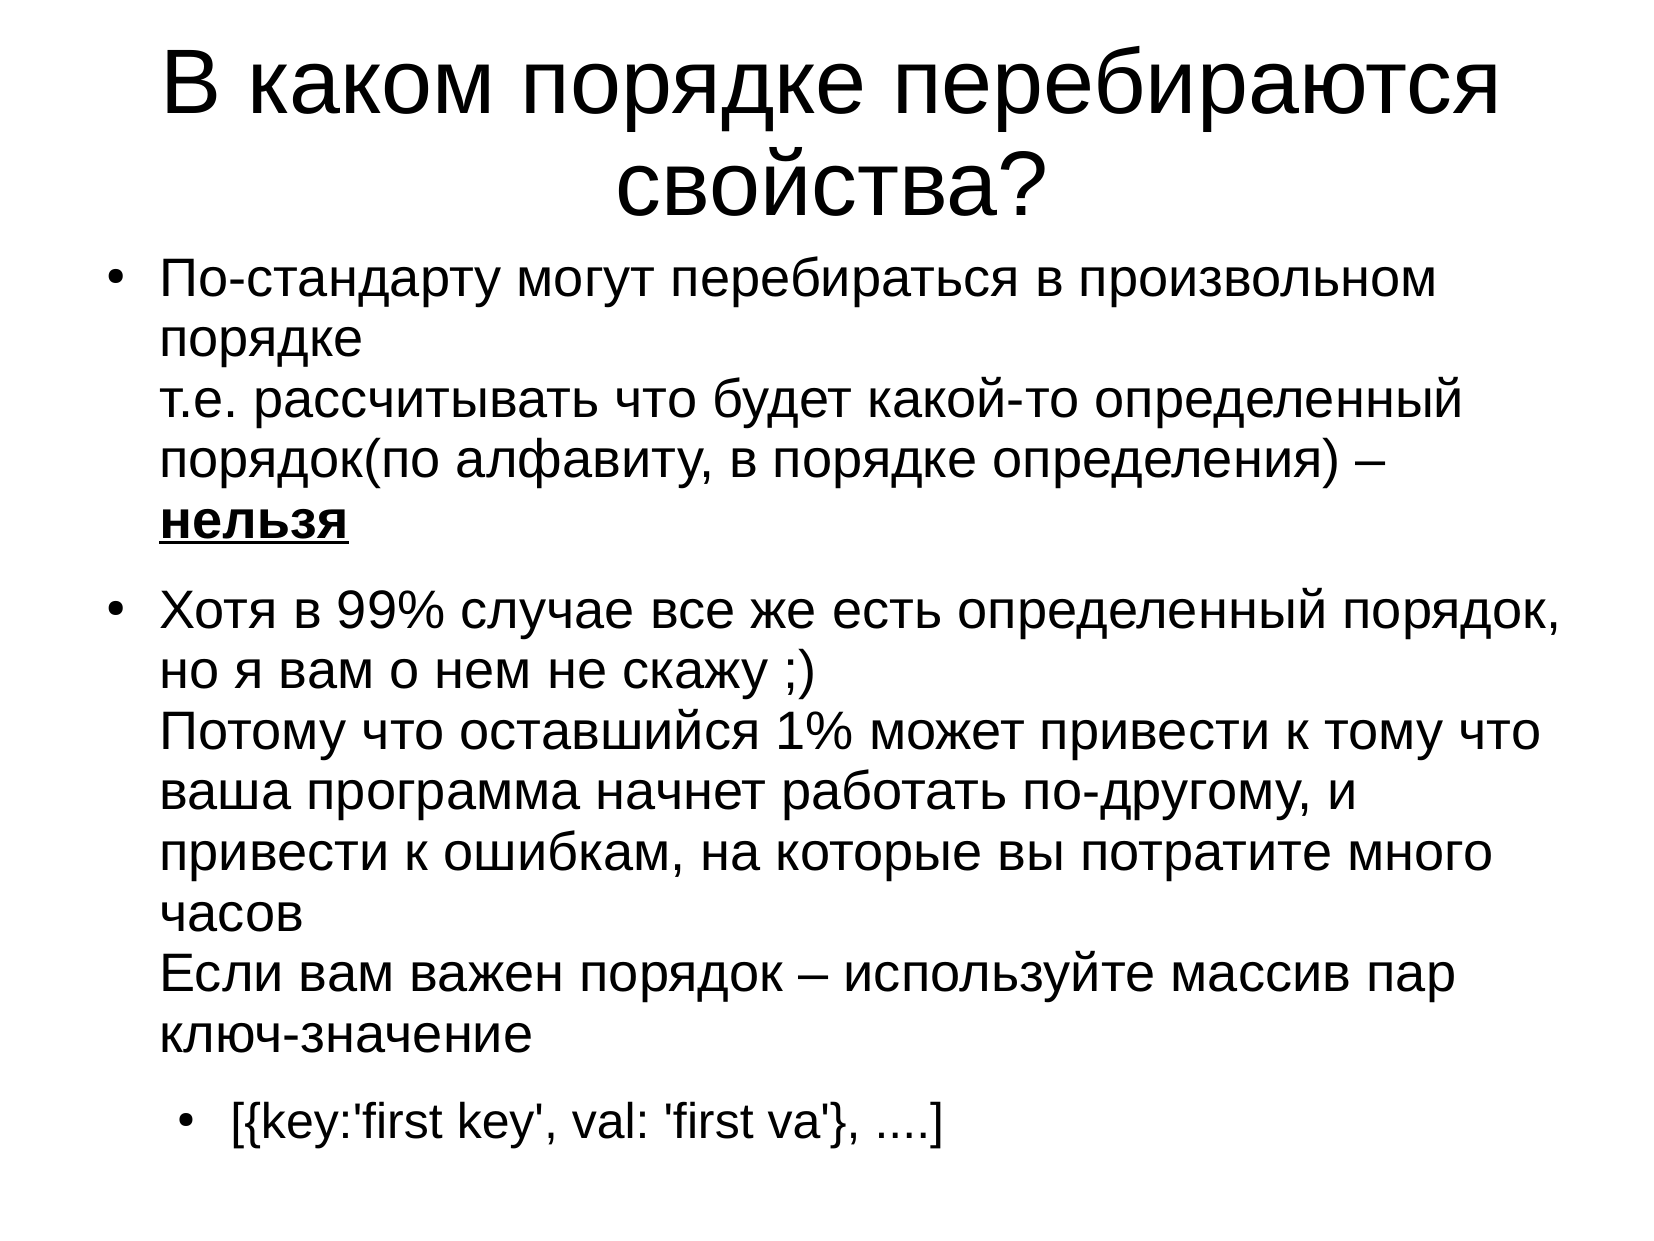

# В каком порядке перебираются свойства?
По-стандарту могут перебираться в произвольном порядке
т.е. рассчитывать что будет какой-то определенный порядок(по алфавиту, в порядке определения) – нельзя
Хотя в 99% случае все же есть определенный порядок, но я вам о нем не скажу ;)
Потому что оставшийся 1% может привести к тому что ваша программа начнет работать по-другому, и привести к ошибкам, на которые вы потратите много часов
Если вам важен порядок – используйте массив пар ключ-значение
[{key:'first key', val: 'first va'}, ....]